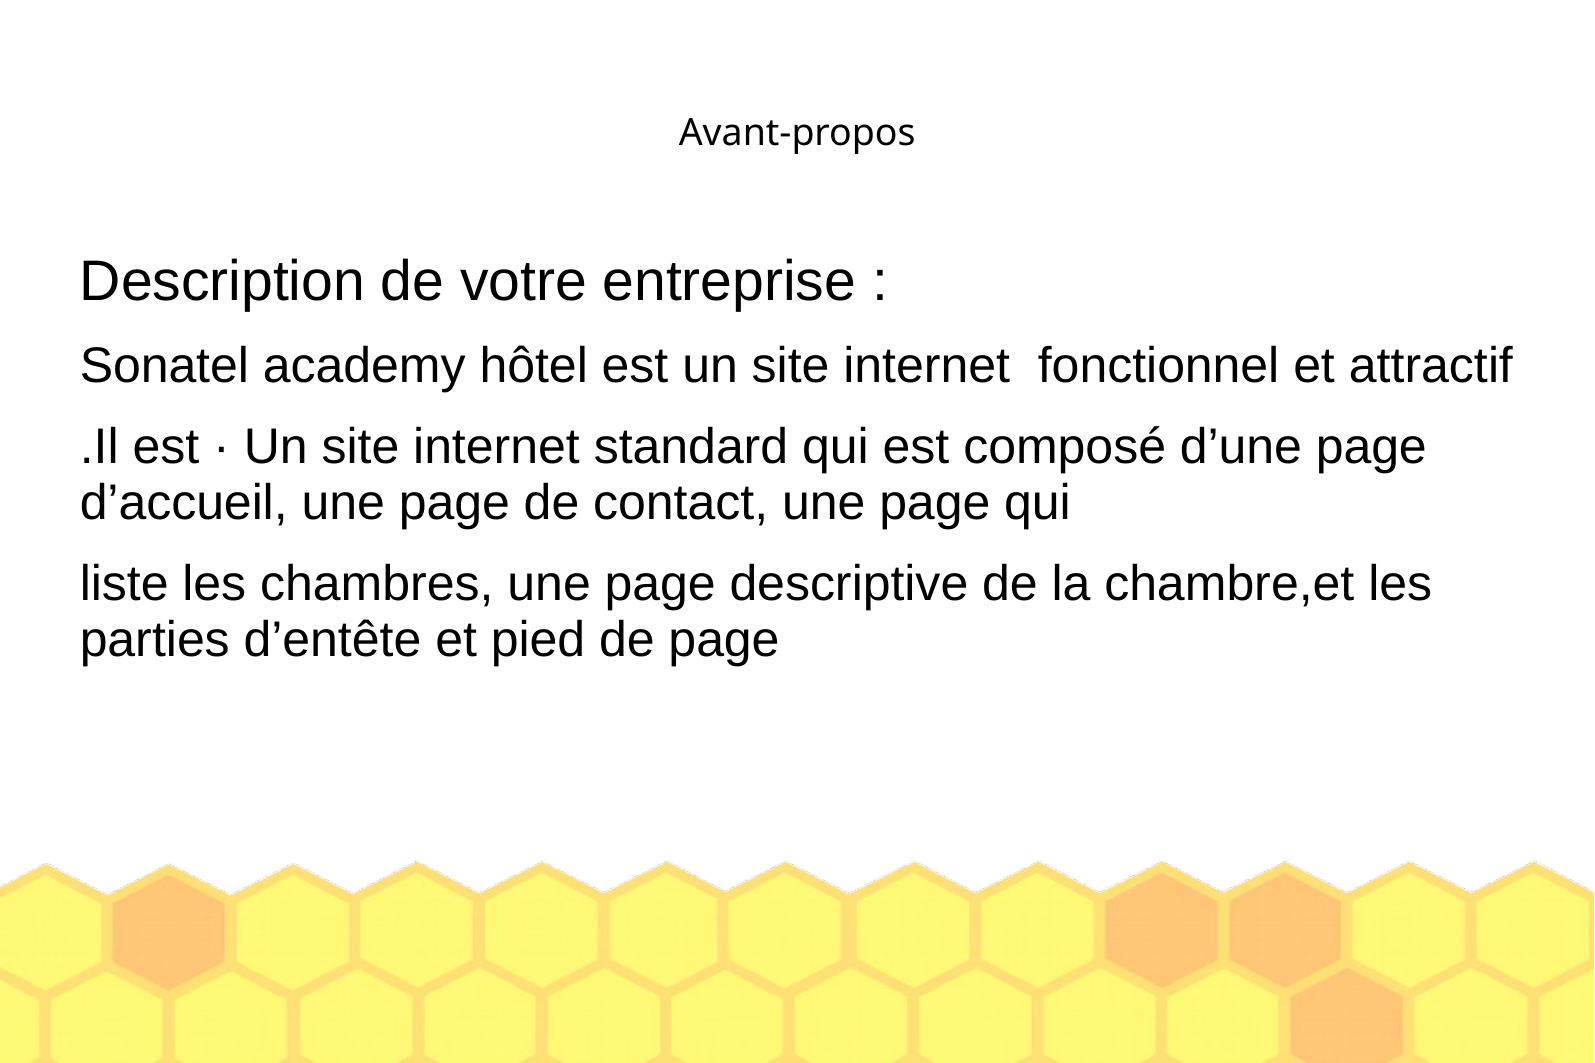

# Avant-propos
Description de votre entreprise :
Sonatel academy hôtel est un site internet fonctionnel et attractif
.Il est · Un site internet standard qui est composé d’une page d’accueil, une page de contact, une page qui
liste les chambres, une page descriptive de la chambre,et les parties d’entête et pied de page